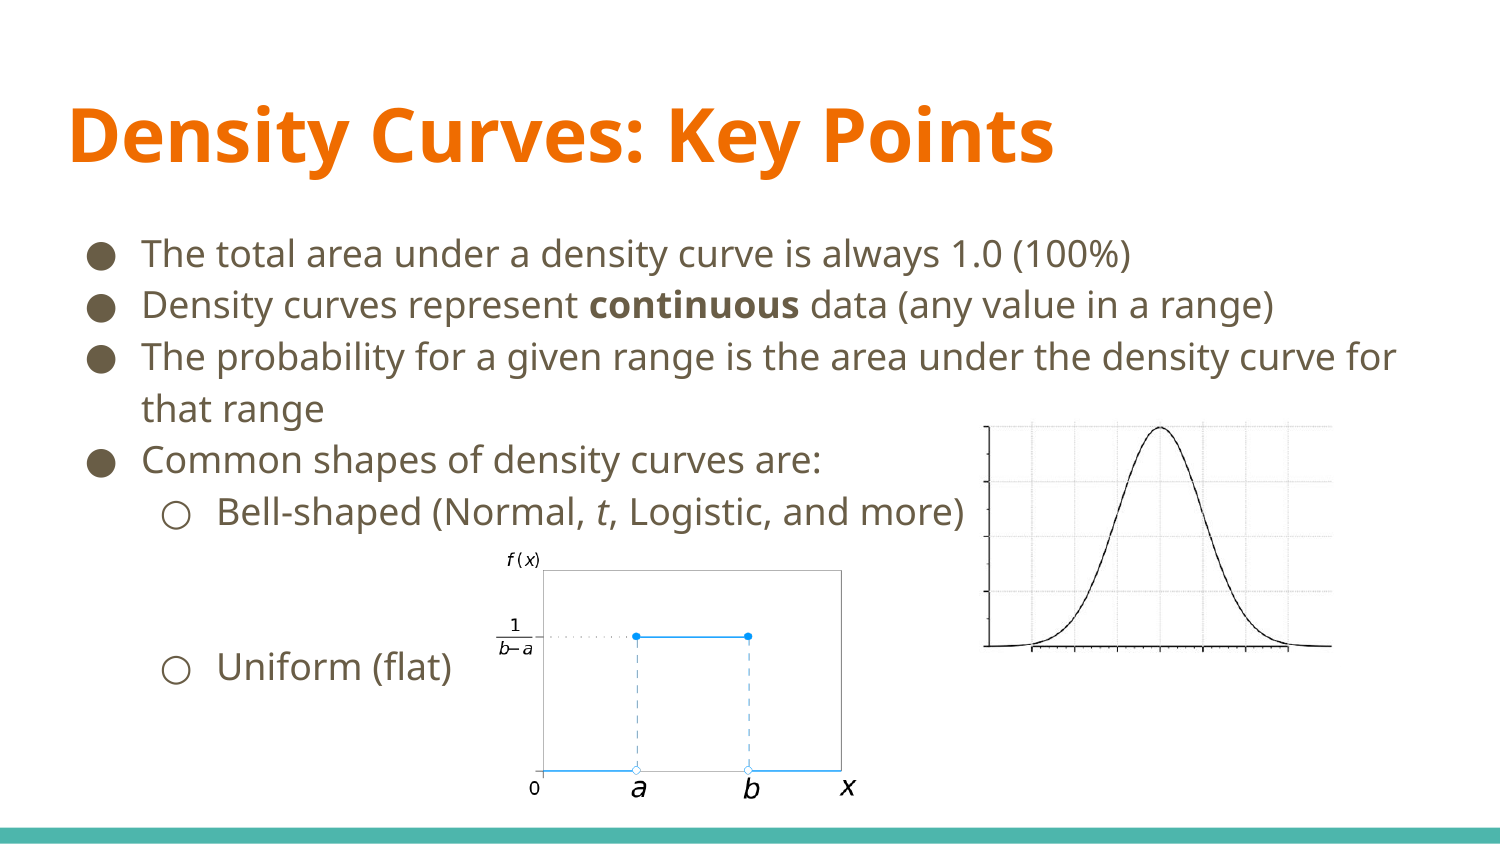

# Density Curves: Key Points
The total area under a density curve is always 1.0 (100%)
Density curves represent continuous data (any value in a range)
The probability for a given range is the area under the density curve for that range
Common shapes of density curves are:
Bell-shaped (Normal, t, Logistic, and more)
Uniform (flat)